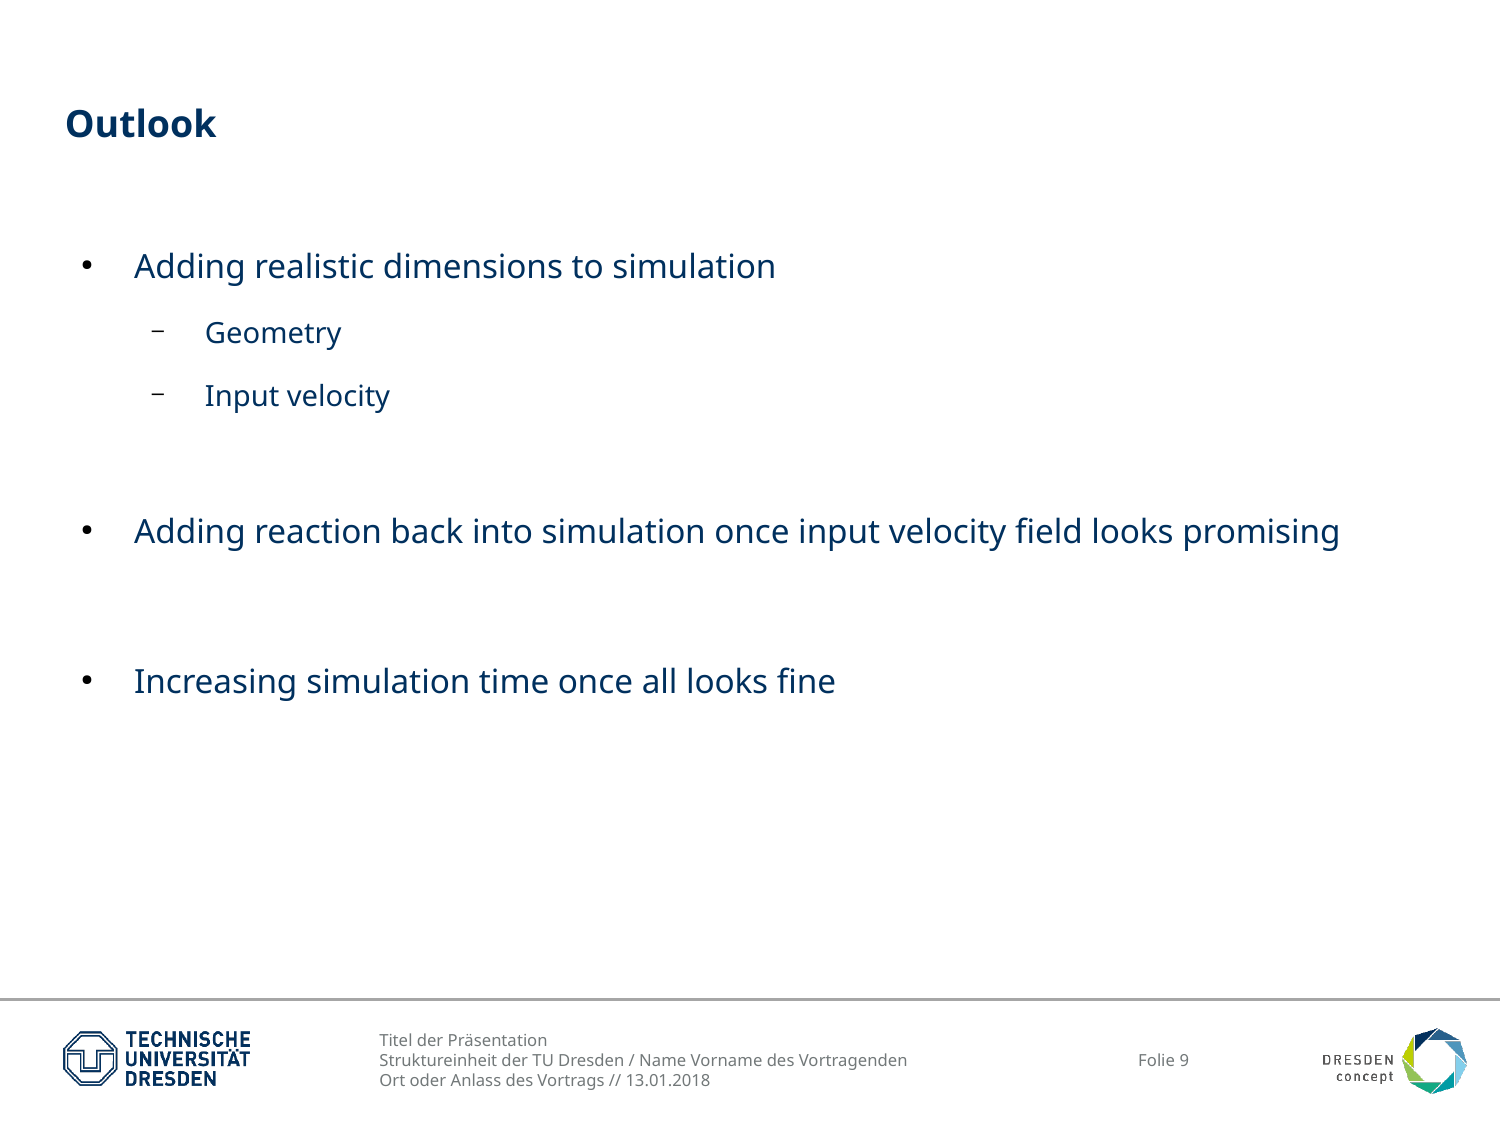

# Outlook
Adding realistic dimensions to simulation
Geometry
Input velocity
Adding reaction back into simulation once input velocity field looks promising
Increasing simulation time once all looks fine